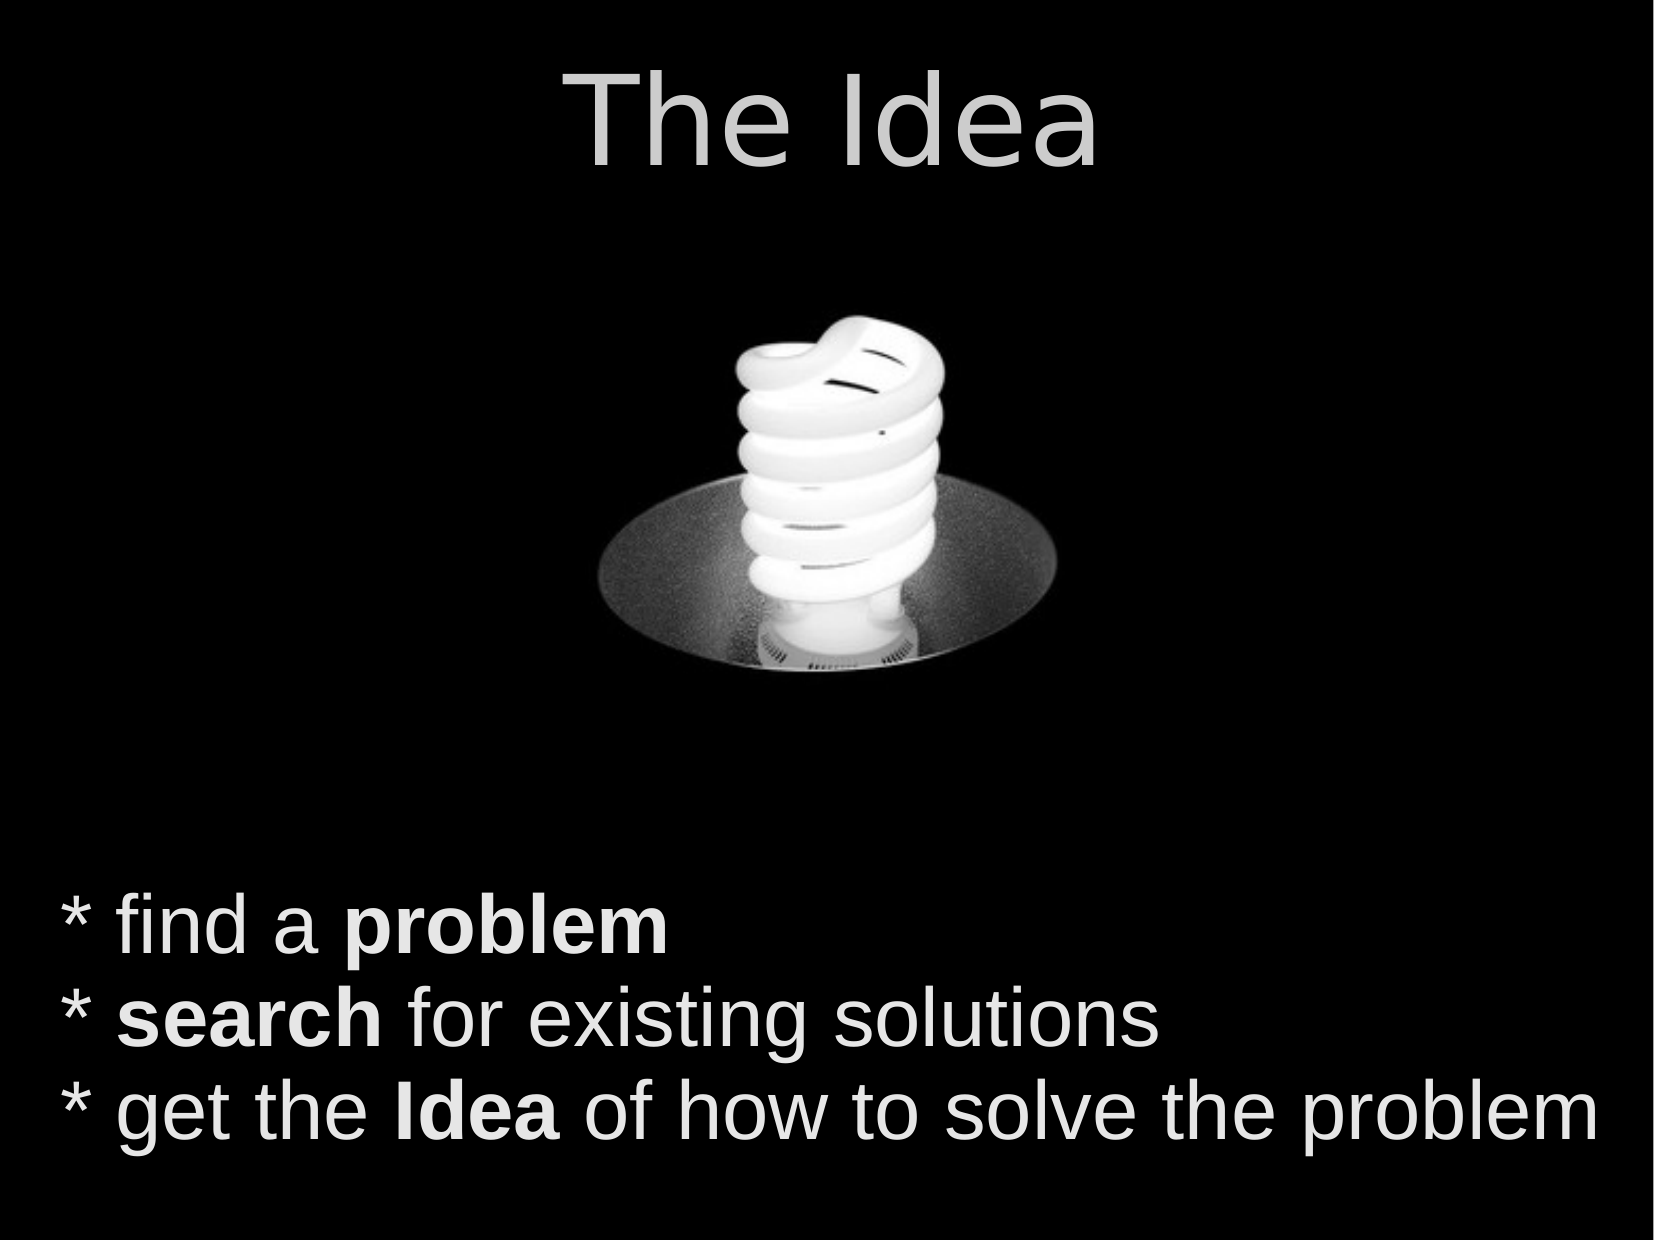

# The Idea
* find a problem
* search for existing solutions
* get the Idea of how to solve the problem